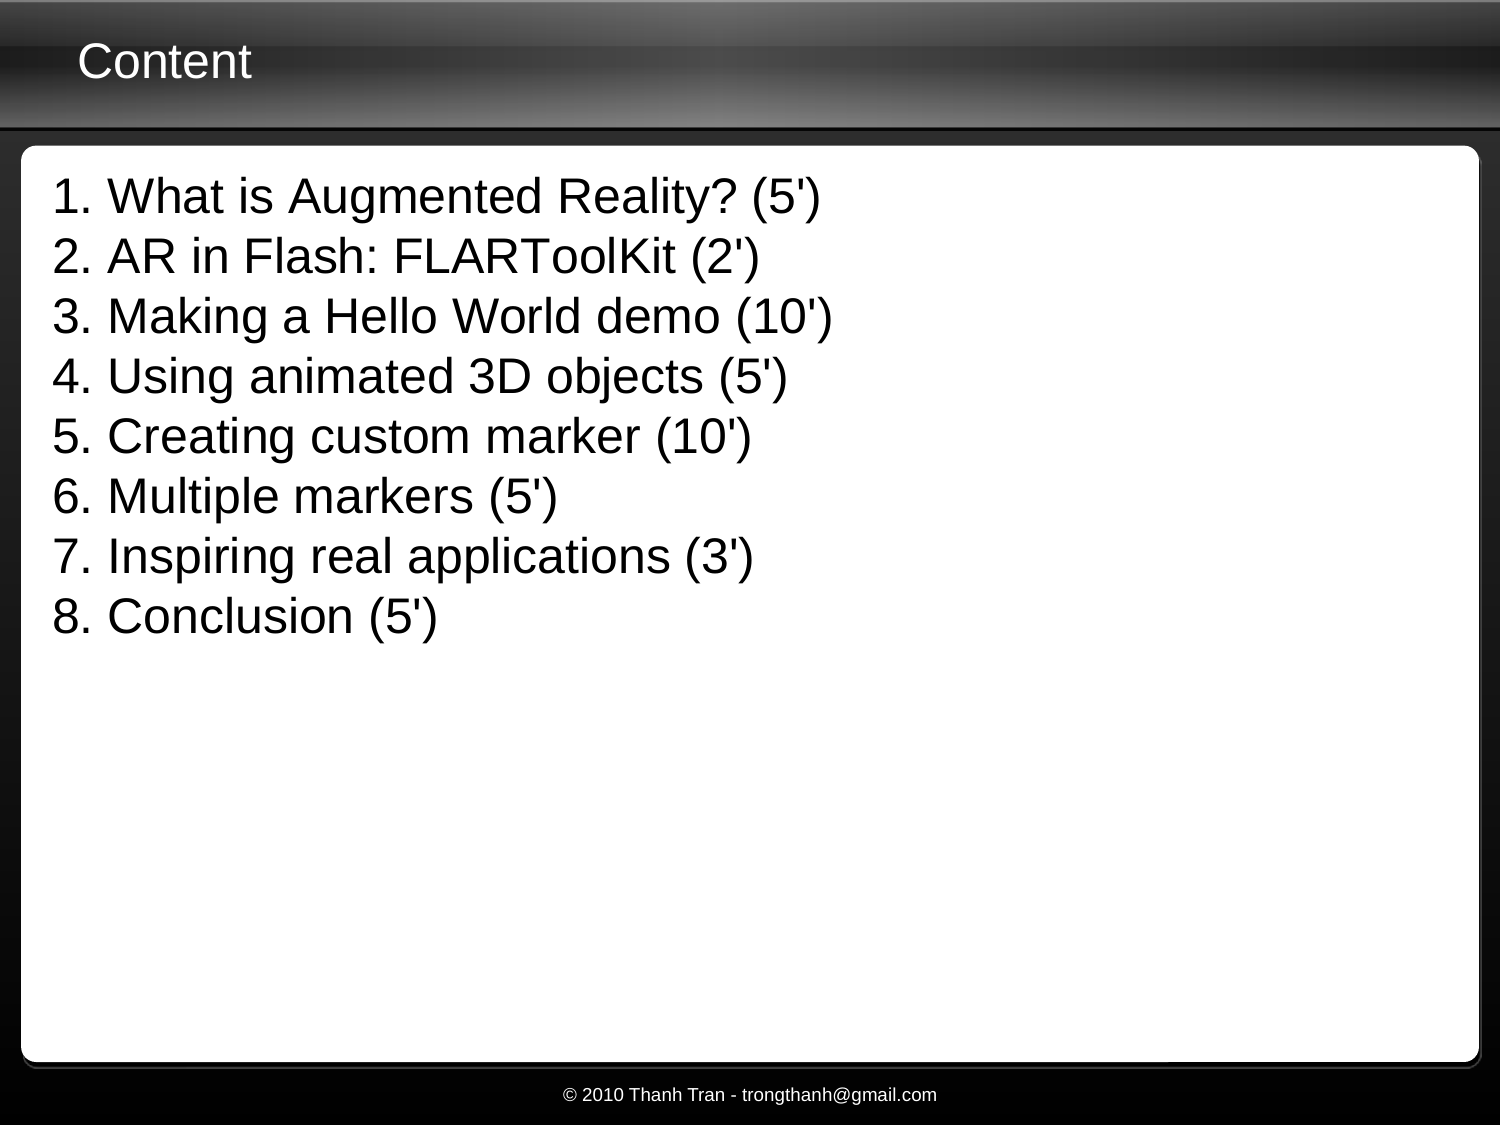

# Content
1. What is Augmented Reality? (5')
2. AR in Flash: FLARToolKit (2')
3. Making a Hello World demo (10')
4. Using animated 3D objects (5')
5. Creating custom marker (10')
6. Multiple markers (5')
7. Inspiring real applications (3')
8. Conclusion (5')
© 2010 Thanh Tran - trongthanh@gmail.com